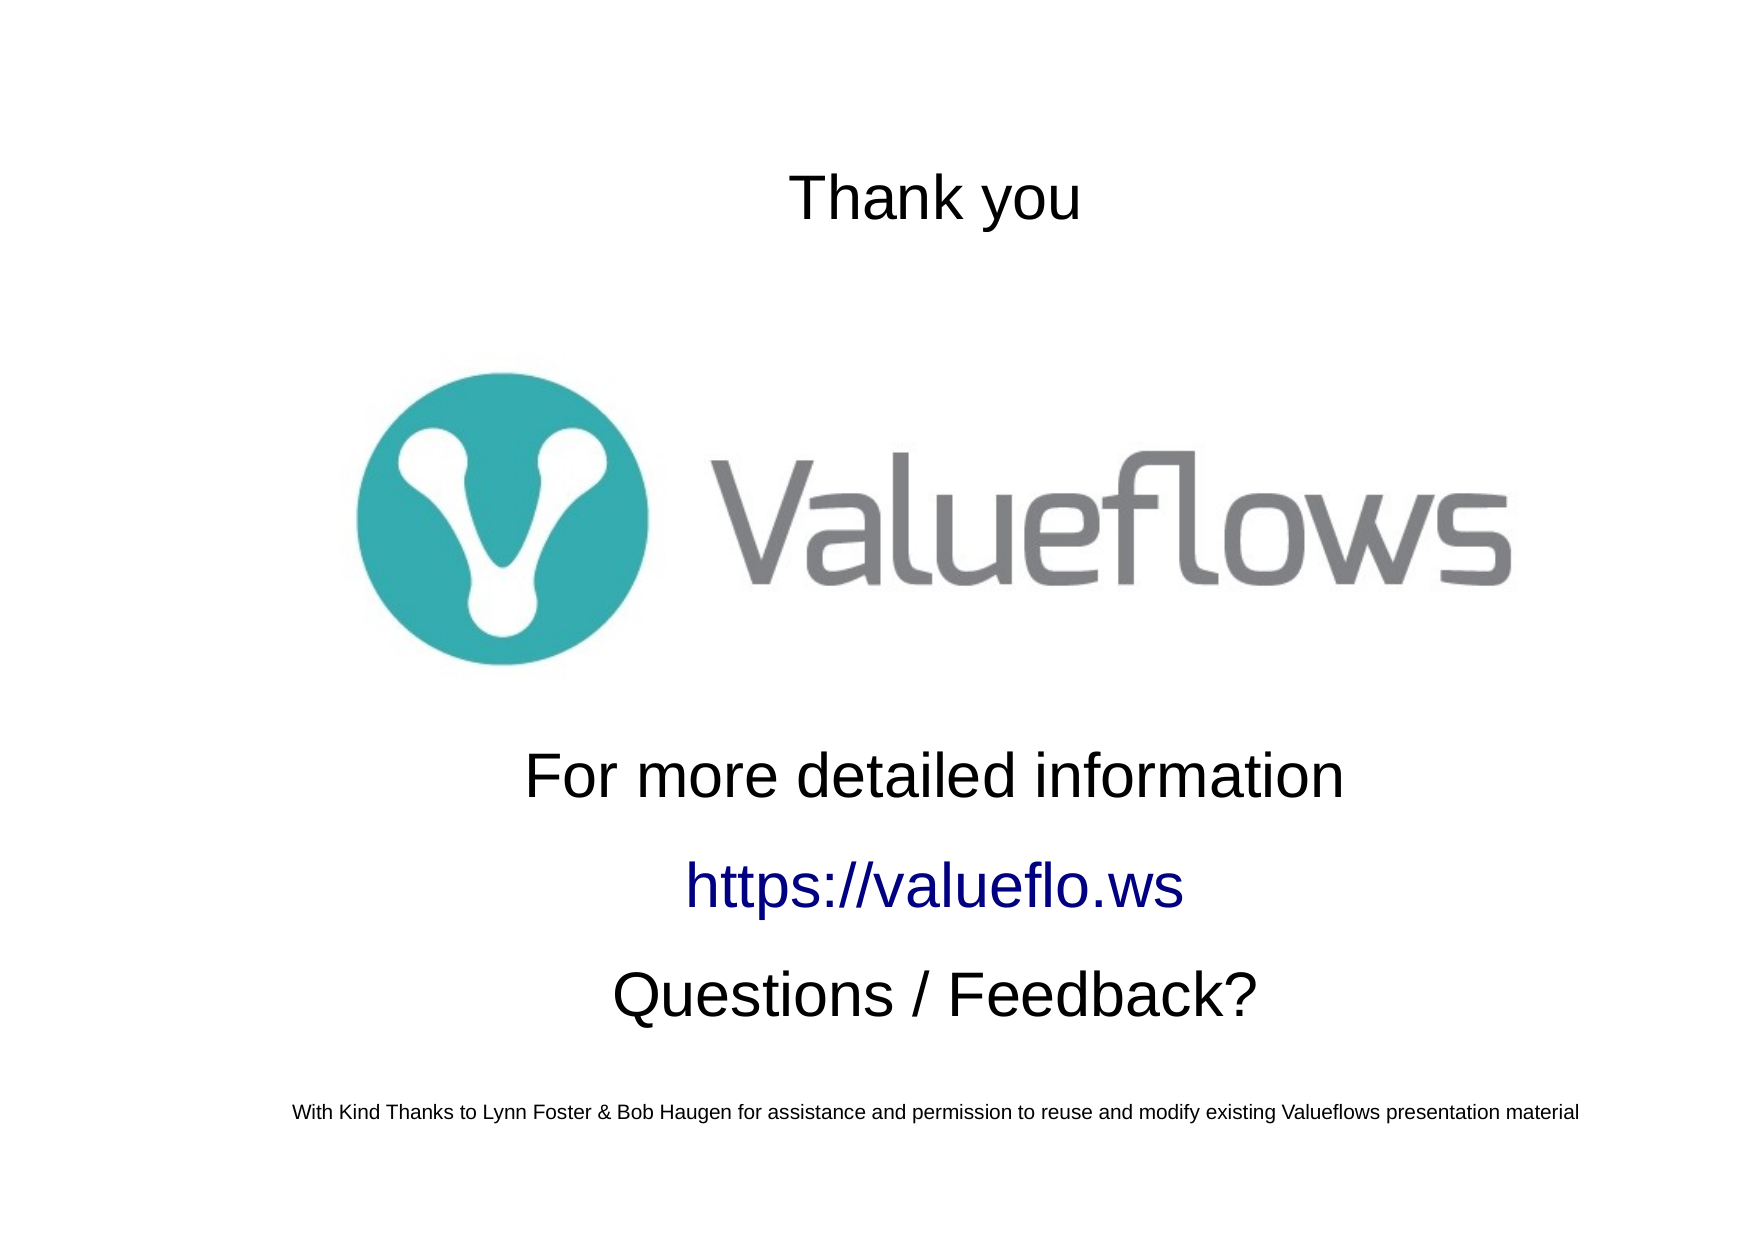

# Thank you
For more detailed information
https://valueflo.ws
Questions / Feedback?
With Kind Thanks to Lynn Foster & Bob Haugen for assistance and permission to reuse and modify existing Valueflows presentation material